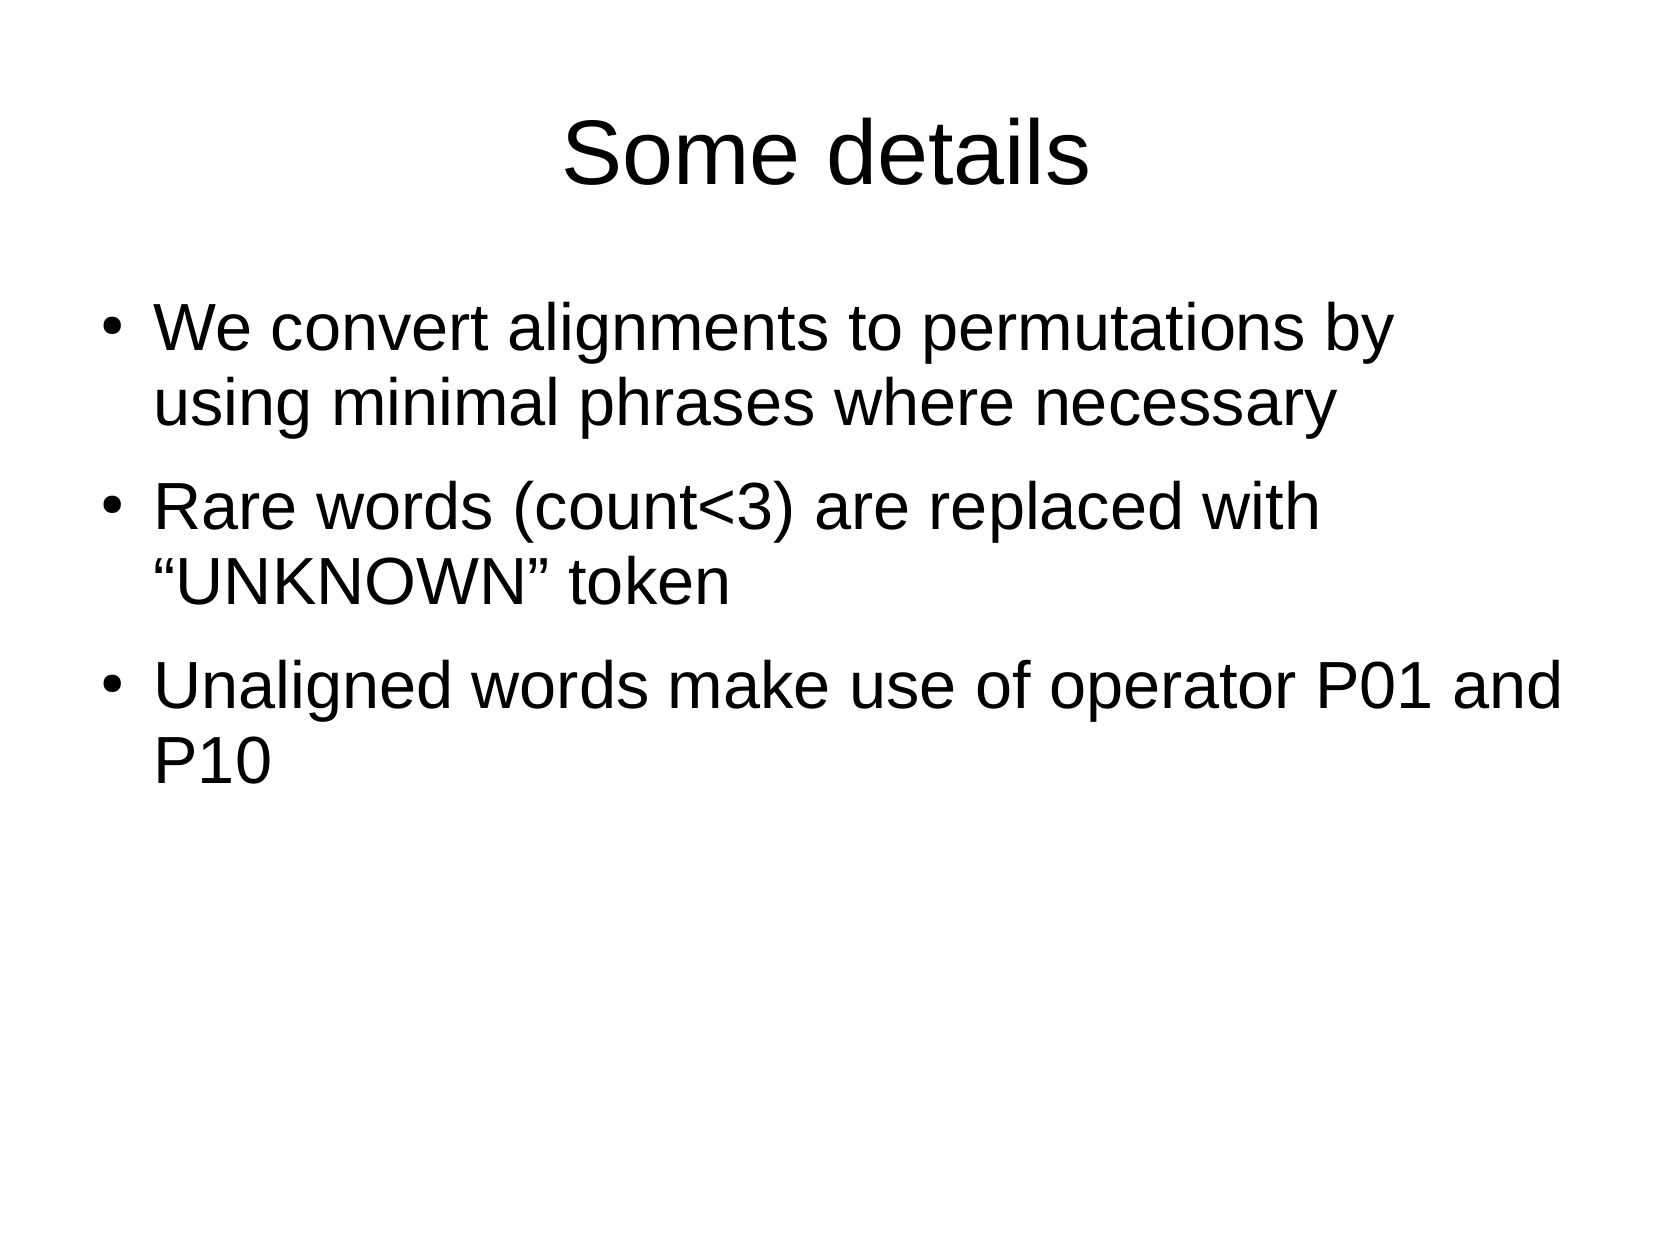

# Some details
We convert alignments to permutations by using minimal phrases where necessary
Rare words (count<3) are replaced with “UNKNOWN” token
Unaligned words make use of operator P01 and P10